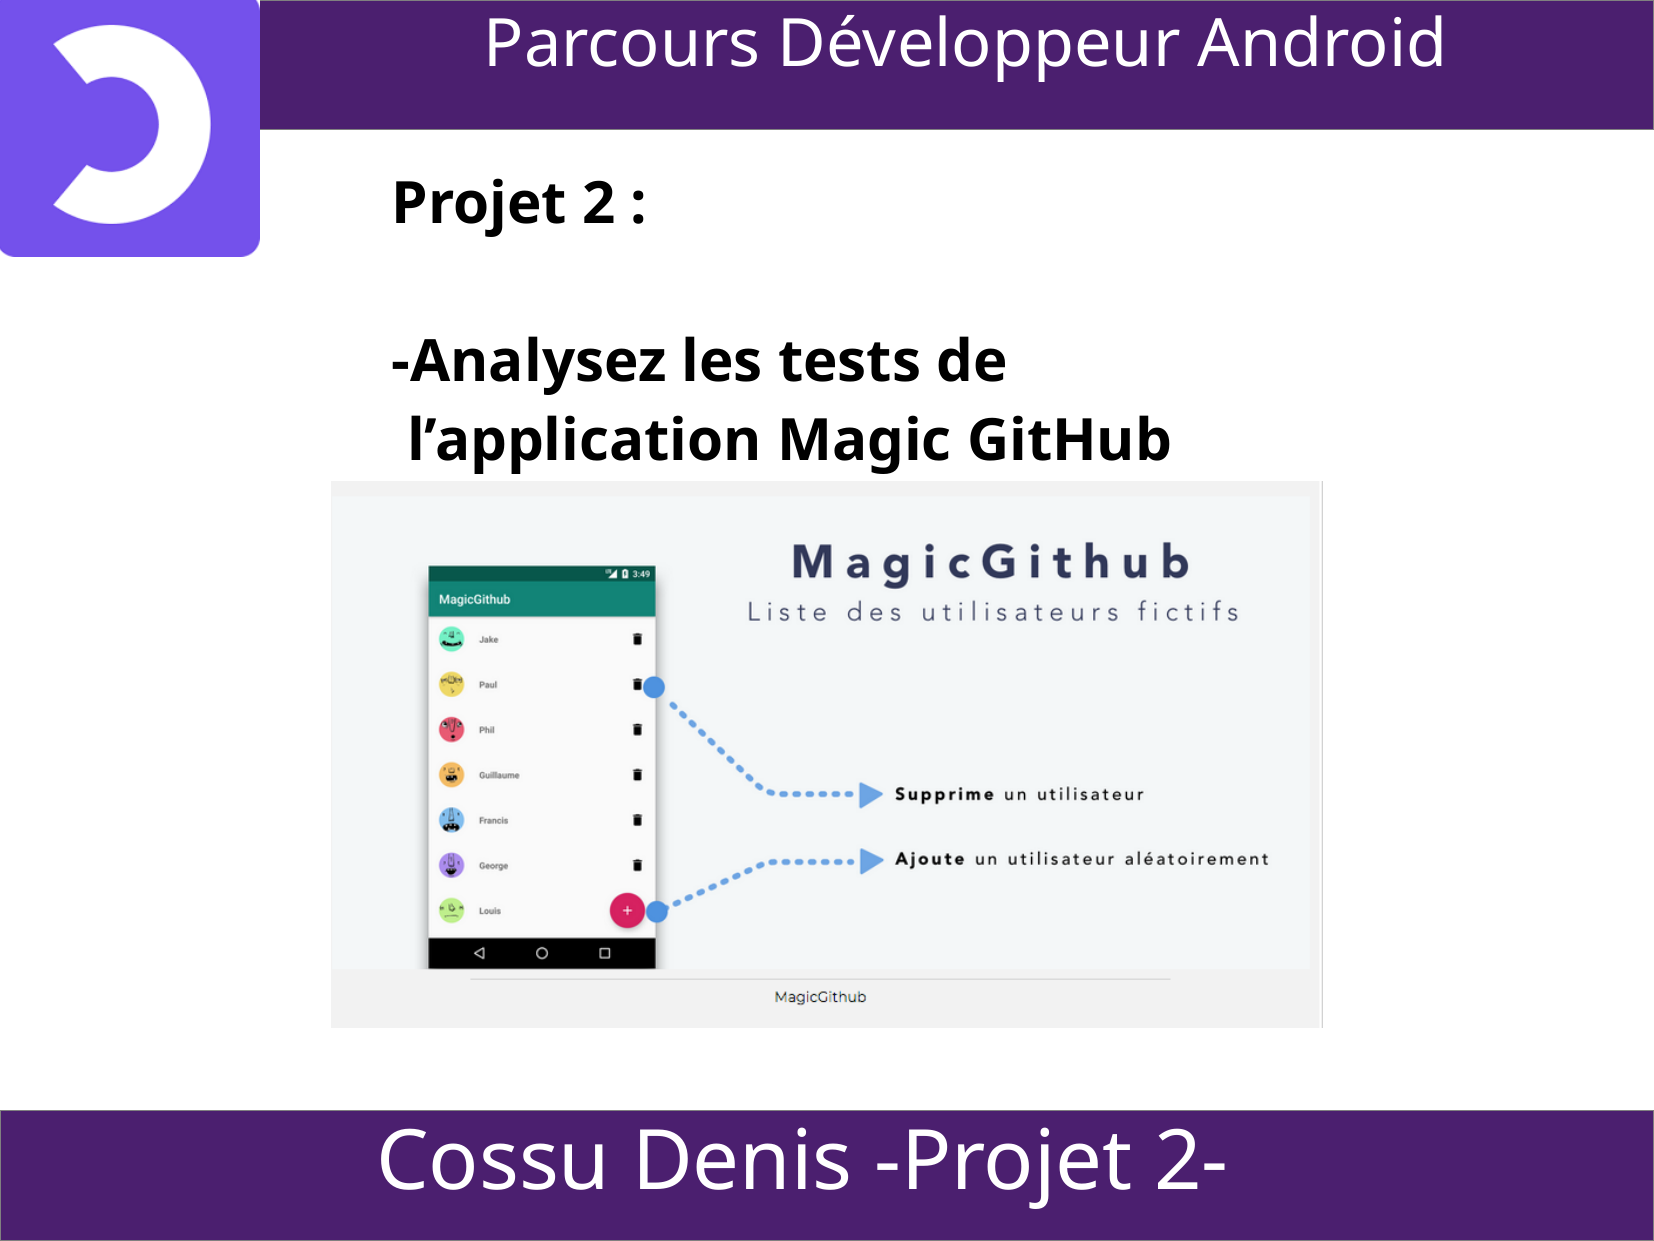

Projet 2 :
-Analysez les tests de
 l’application Magic GitHub